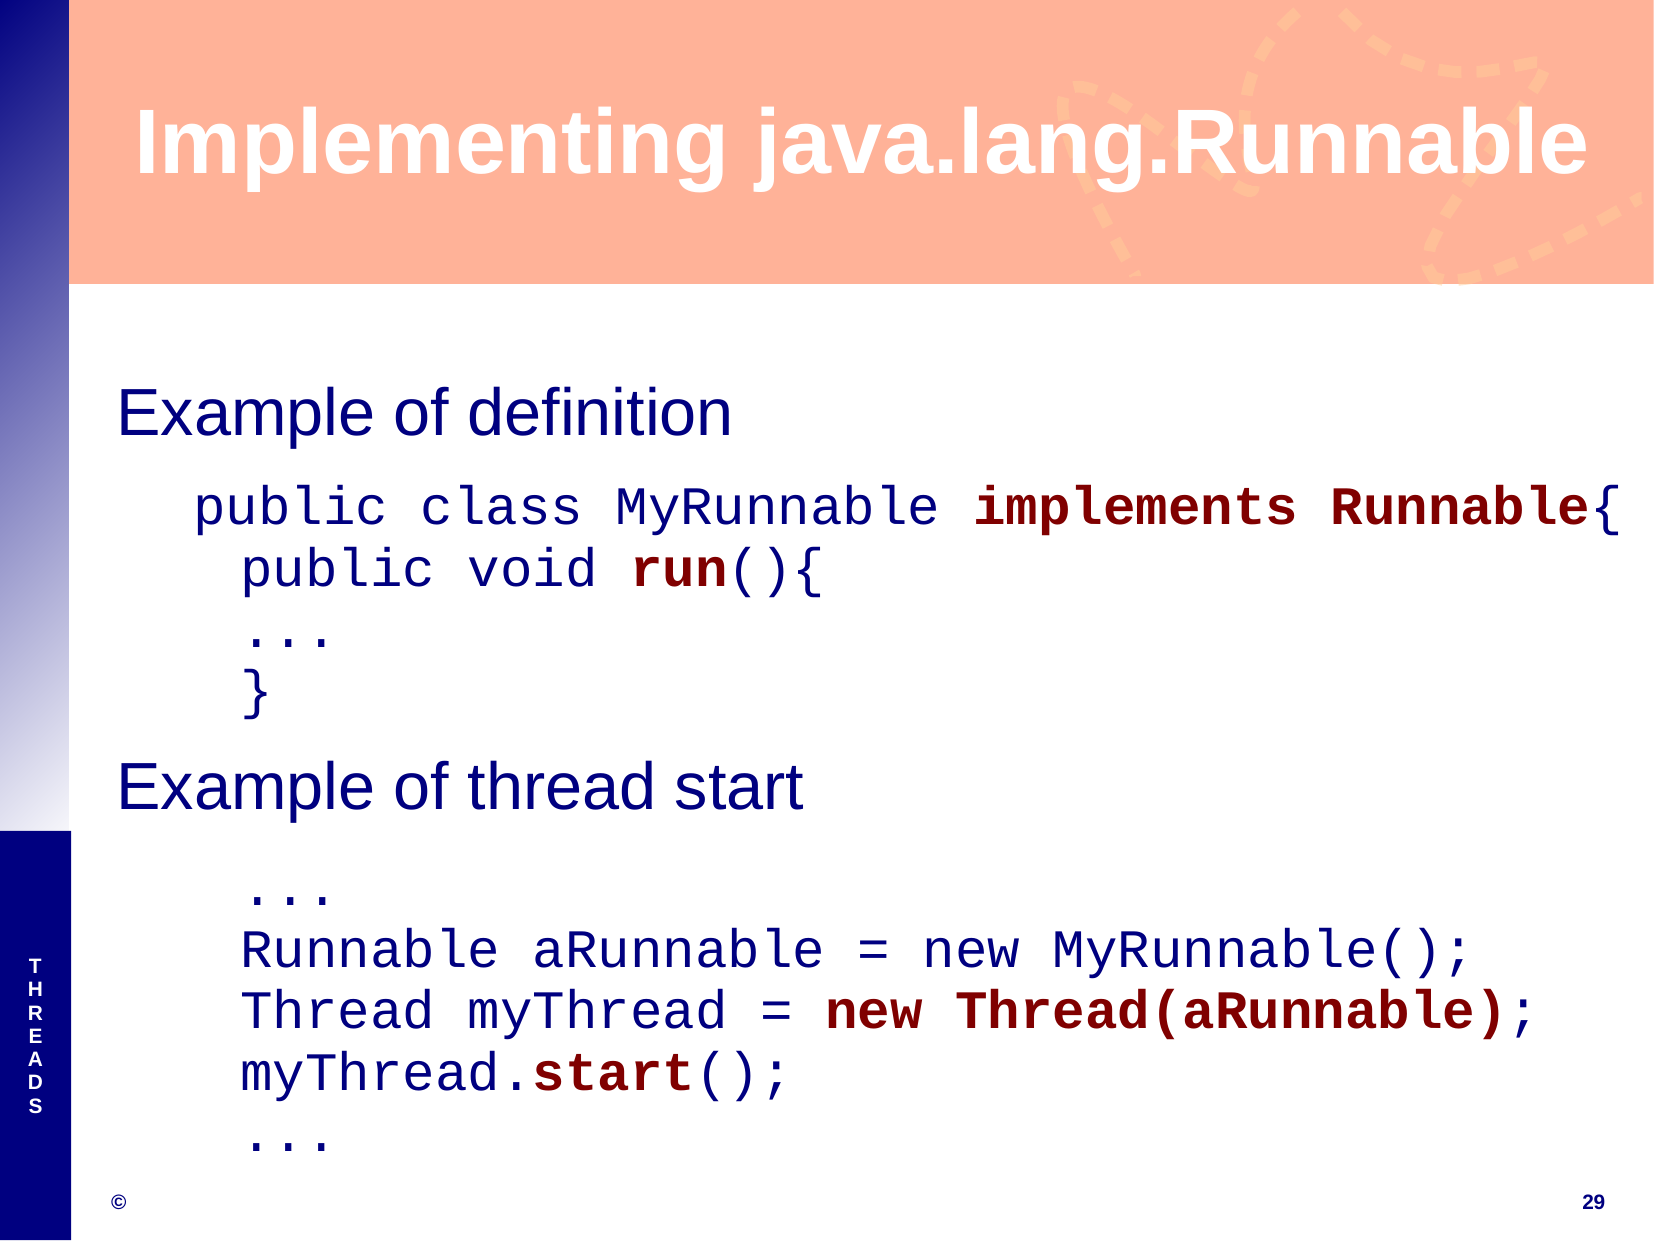

Implementing java.lang.Runnable
# Example of definition
public class MyRunnable implements Runnable{
public void run(){
...
}
Example of thread start
 ...
Runnable aRunnable = new MyRunnable();
Thread myThread = new Thread(aRunnable);
myThread.start();
...
T
H
R
E
A
D
S